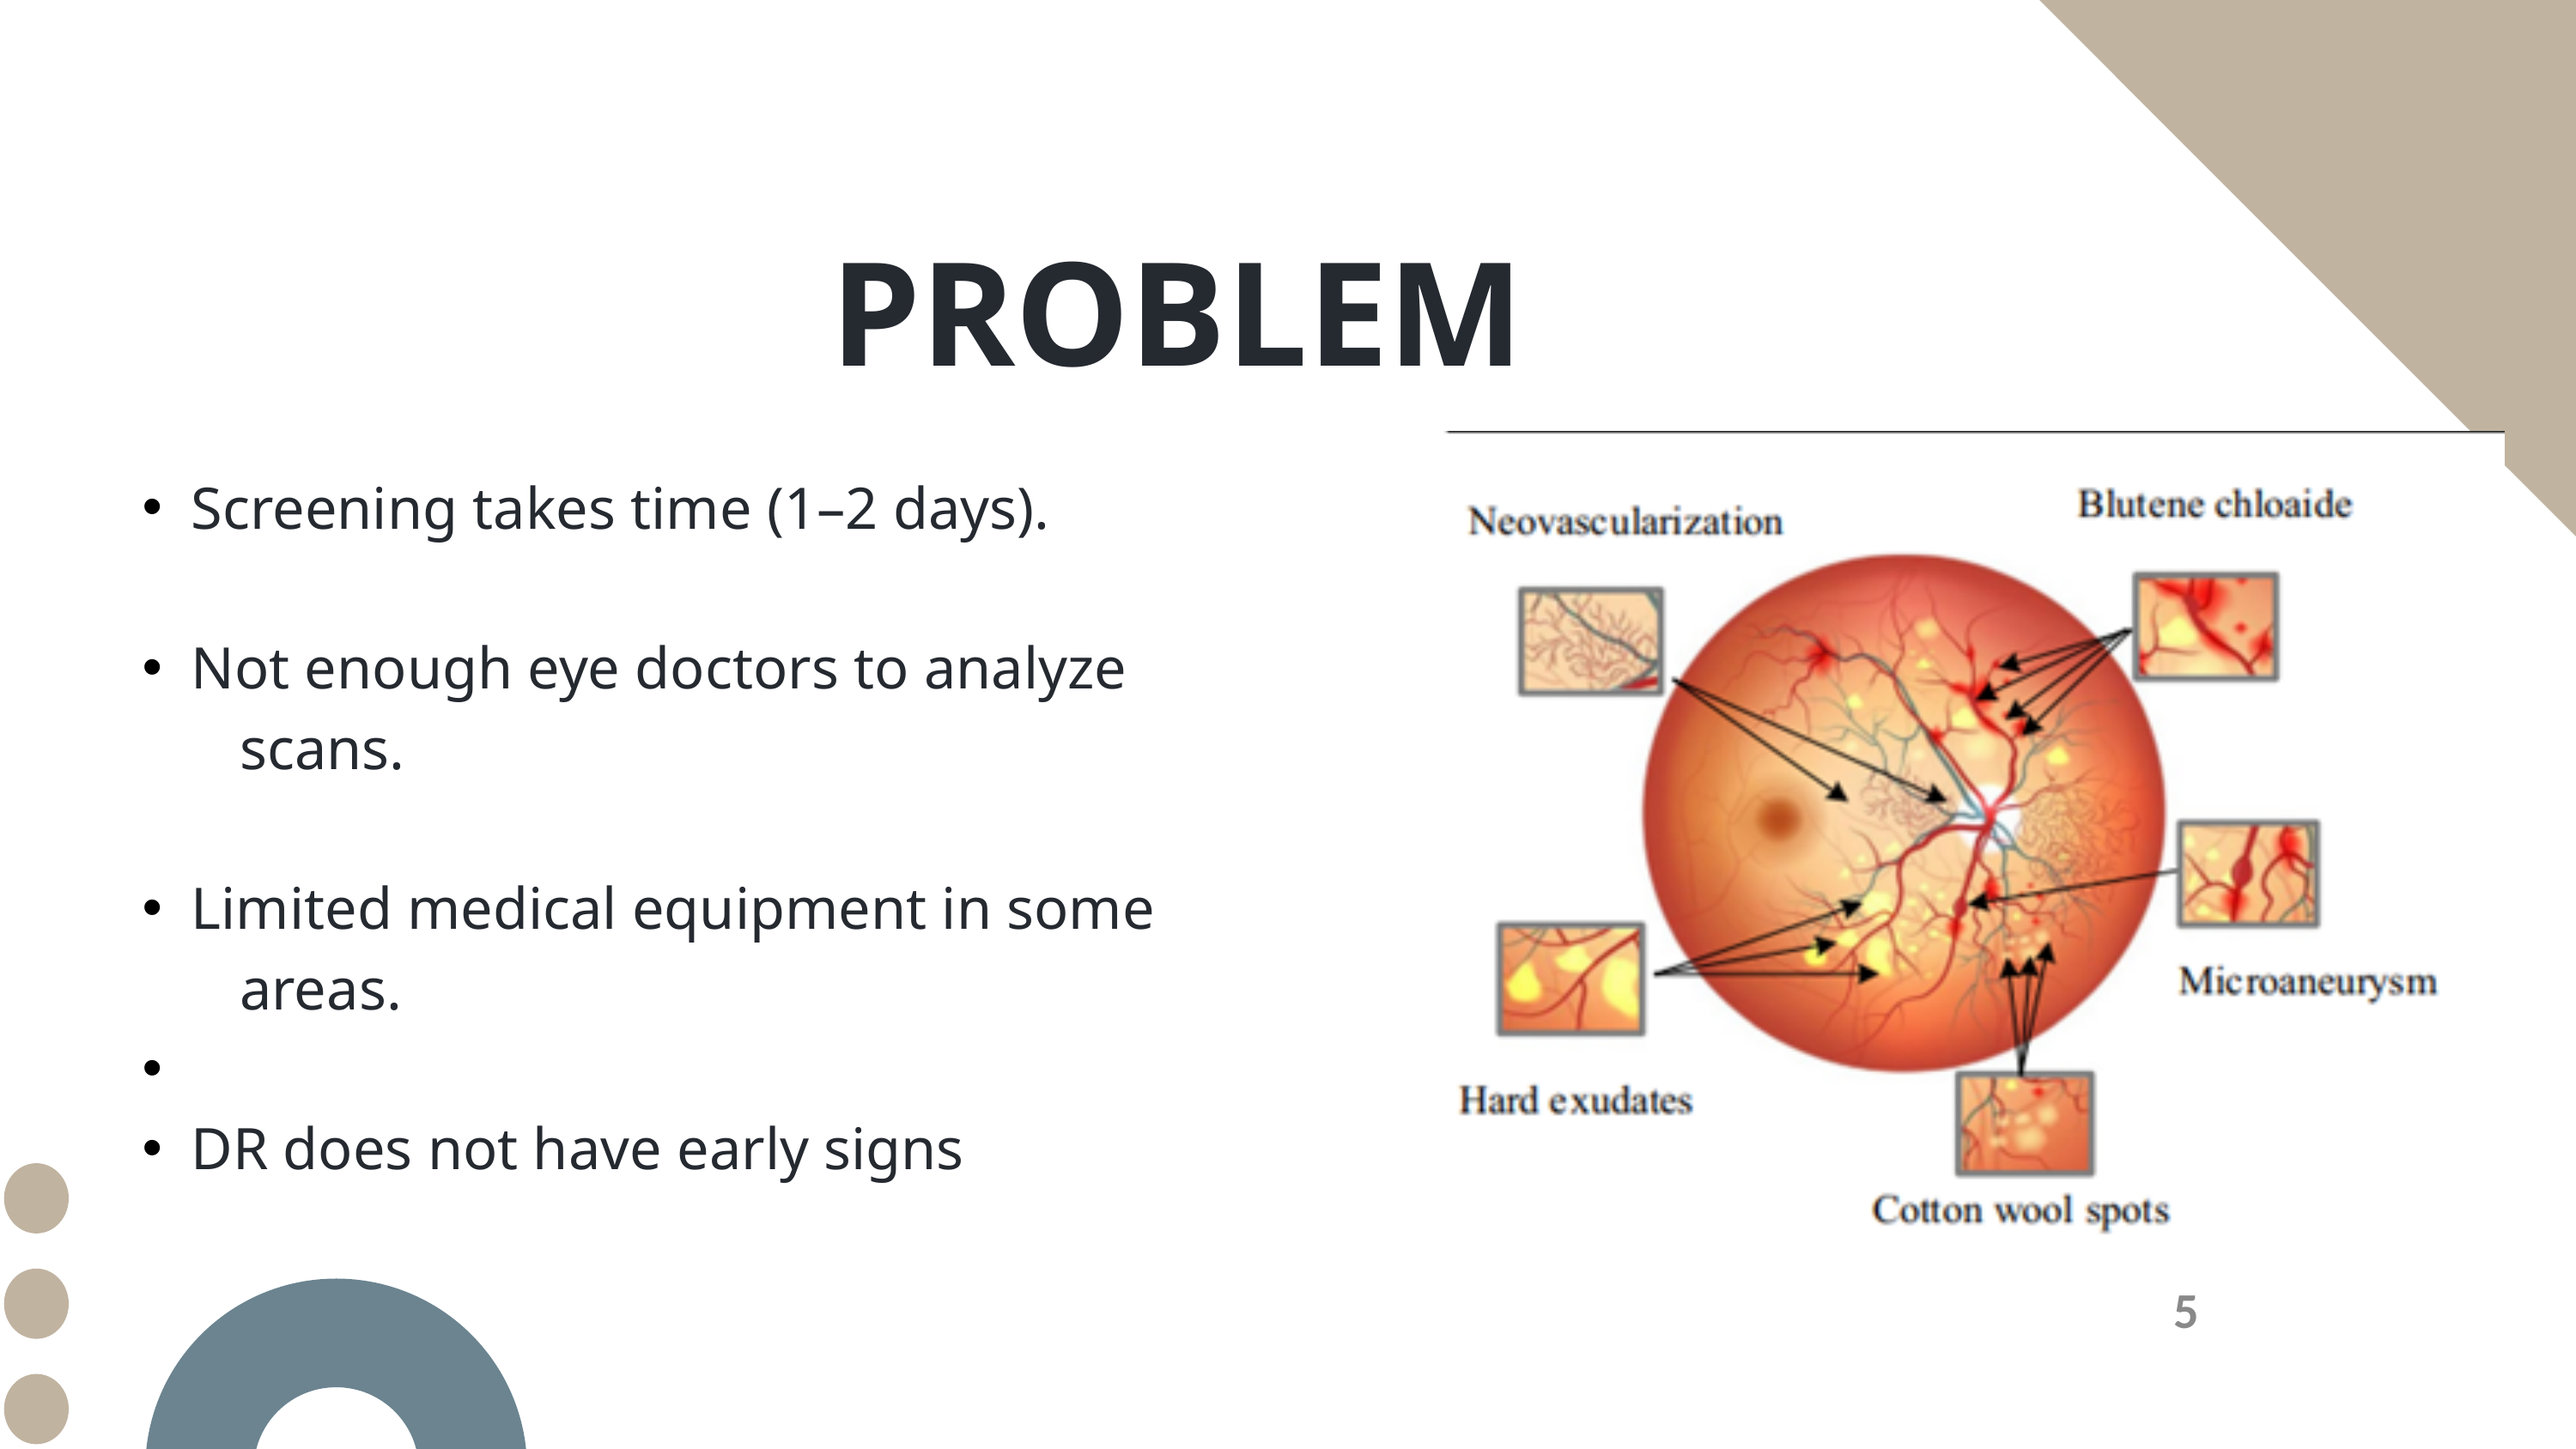

PROBLEM
Screening takes time (1–2 days).
Not enough eye doctors to analyze scans.
Limited medical equipment in some areas.
DR does not have early signs